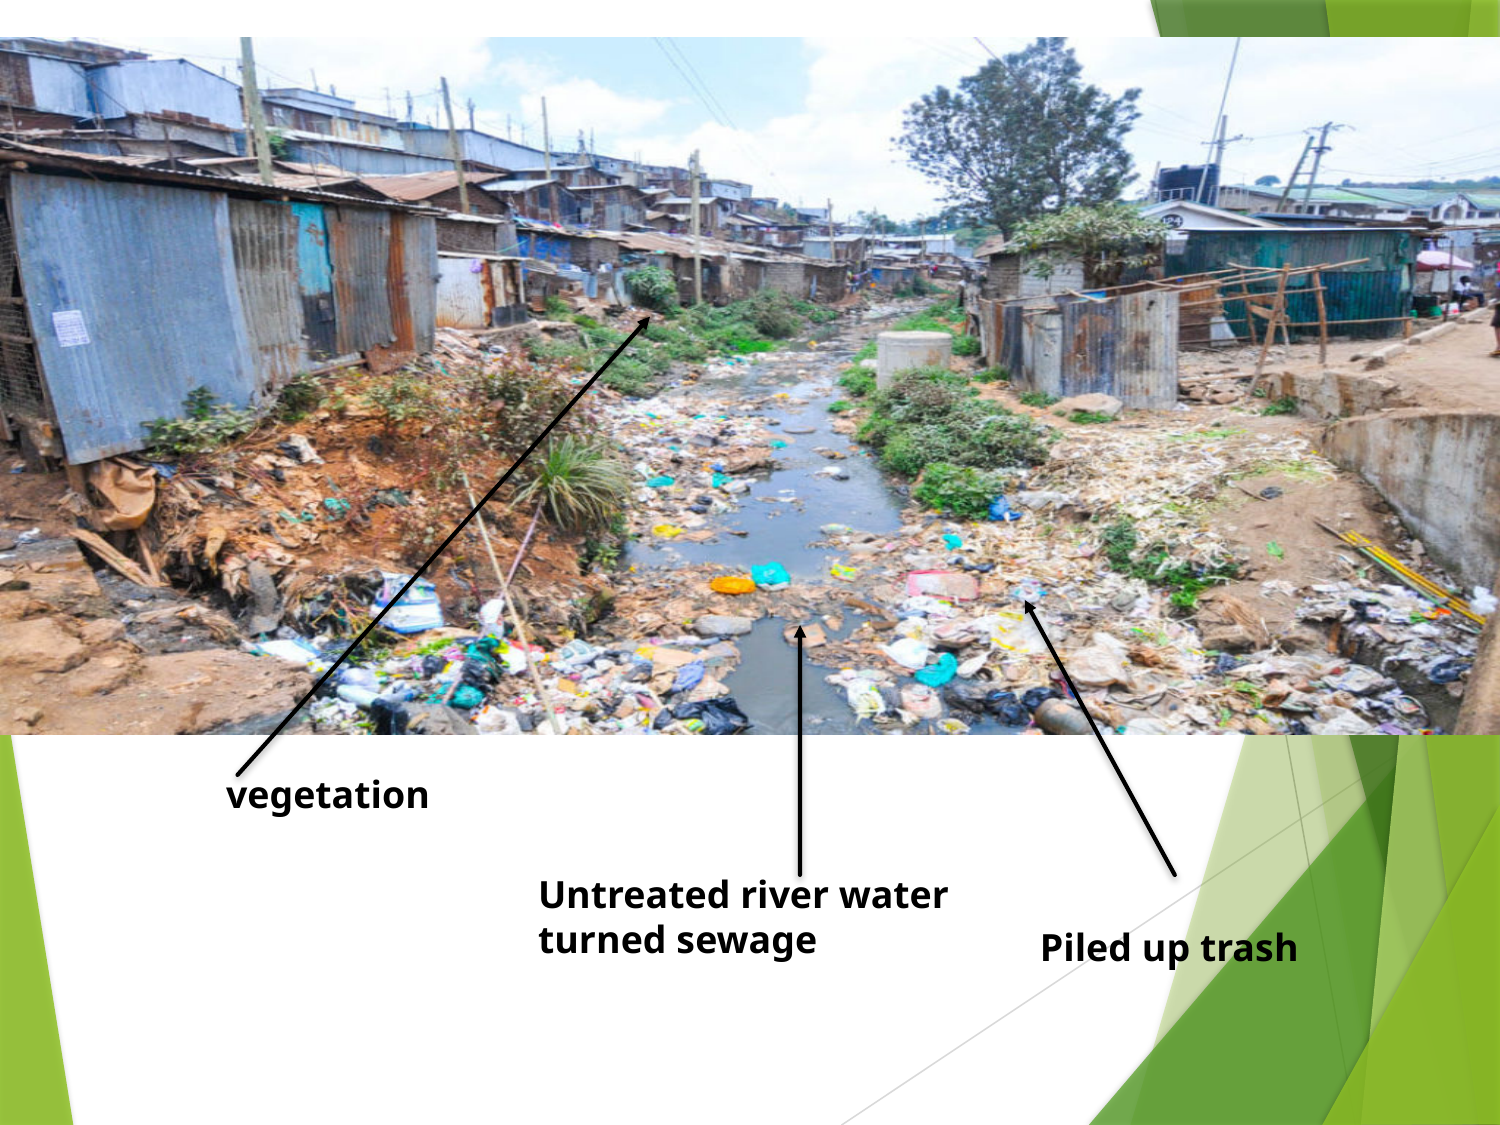

#
vegetation
Untreated river water turned sewage
Piled up trash